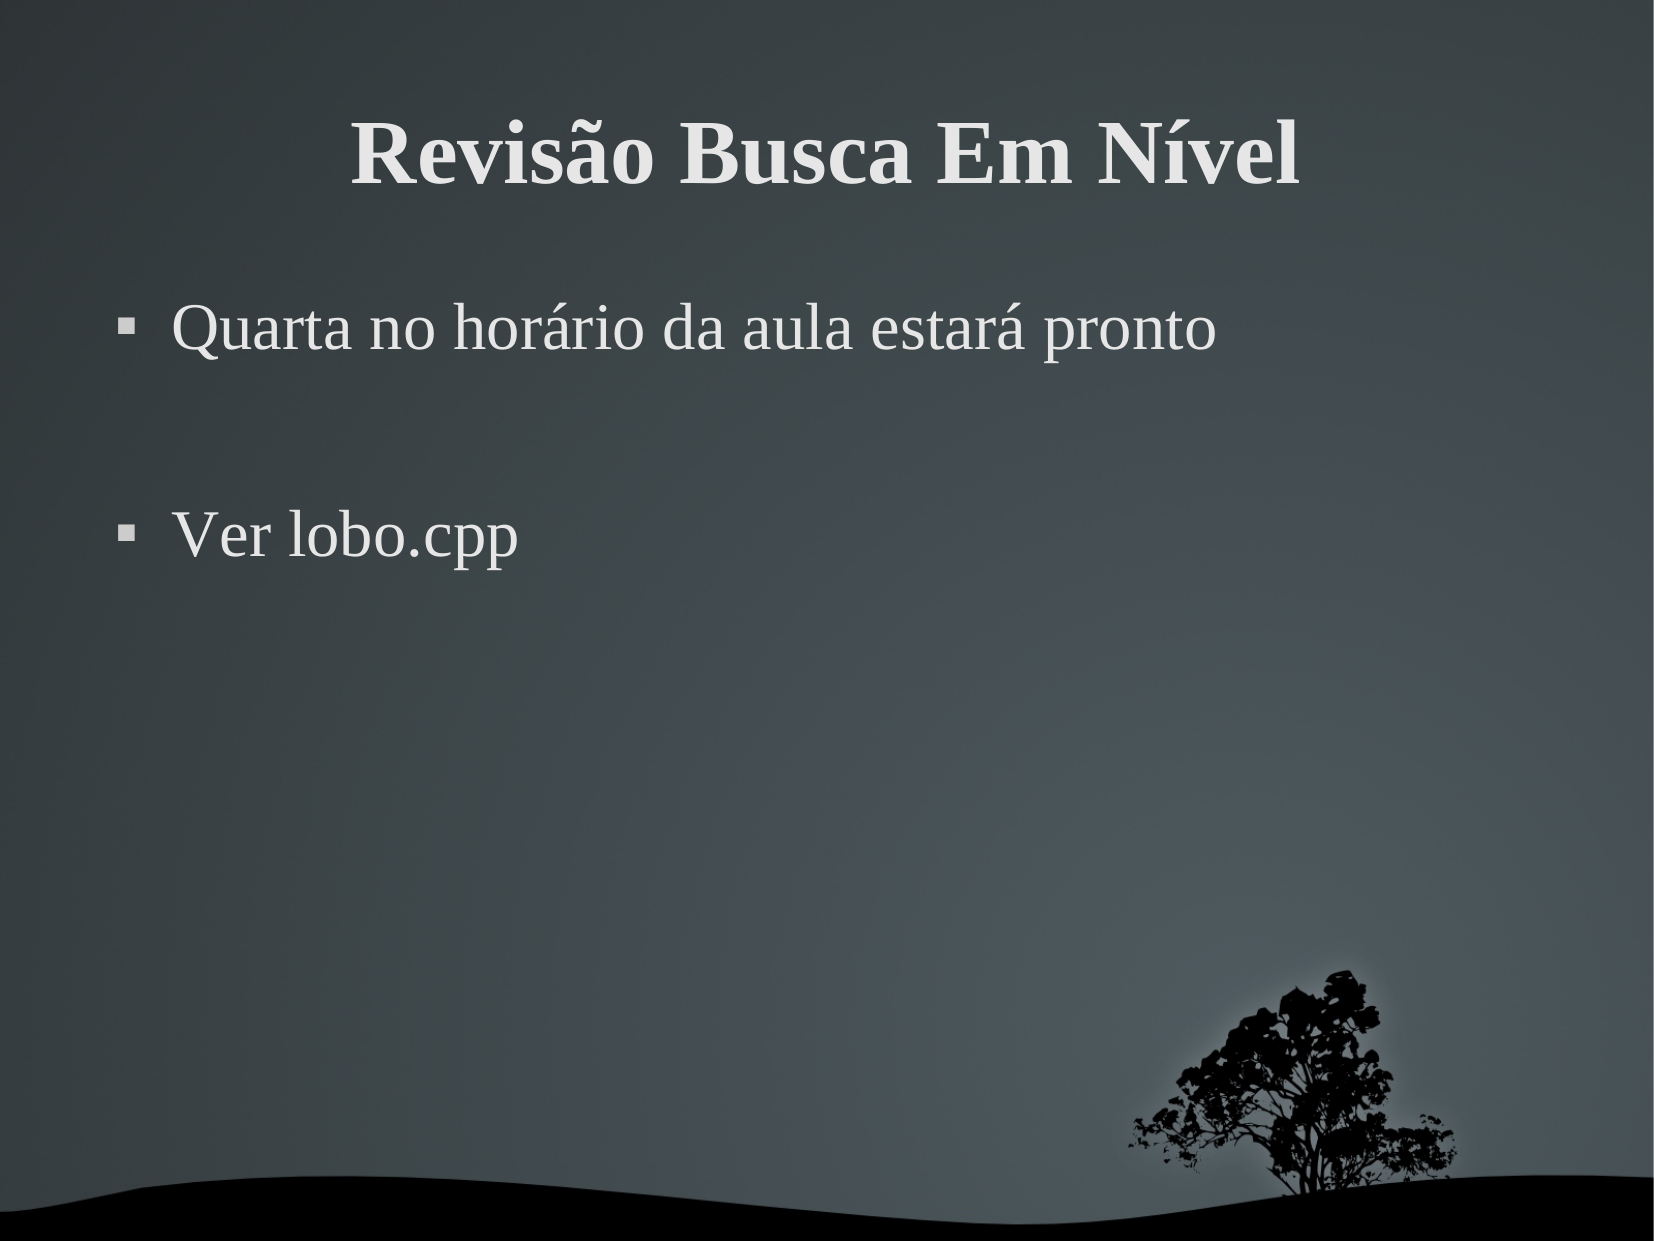

# Revisão Busca Em Nível
Quarta no horário da aula estará pronto
Ver lobo.cpp